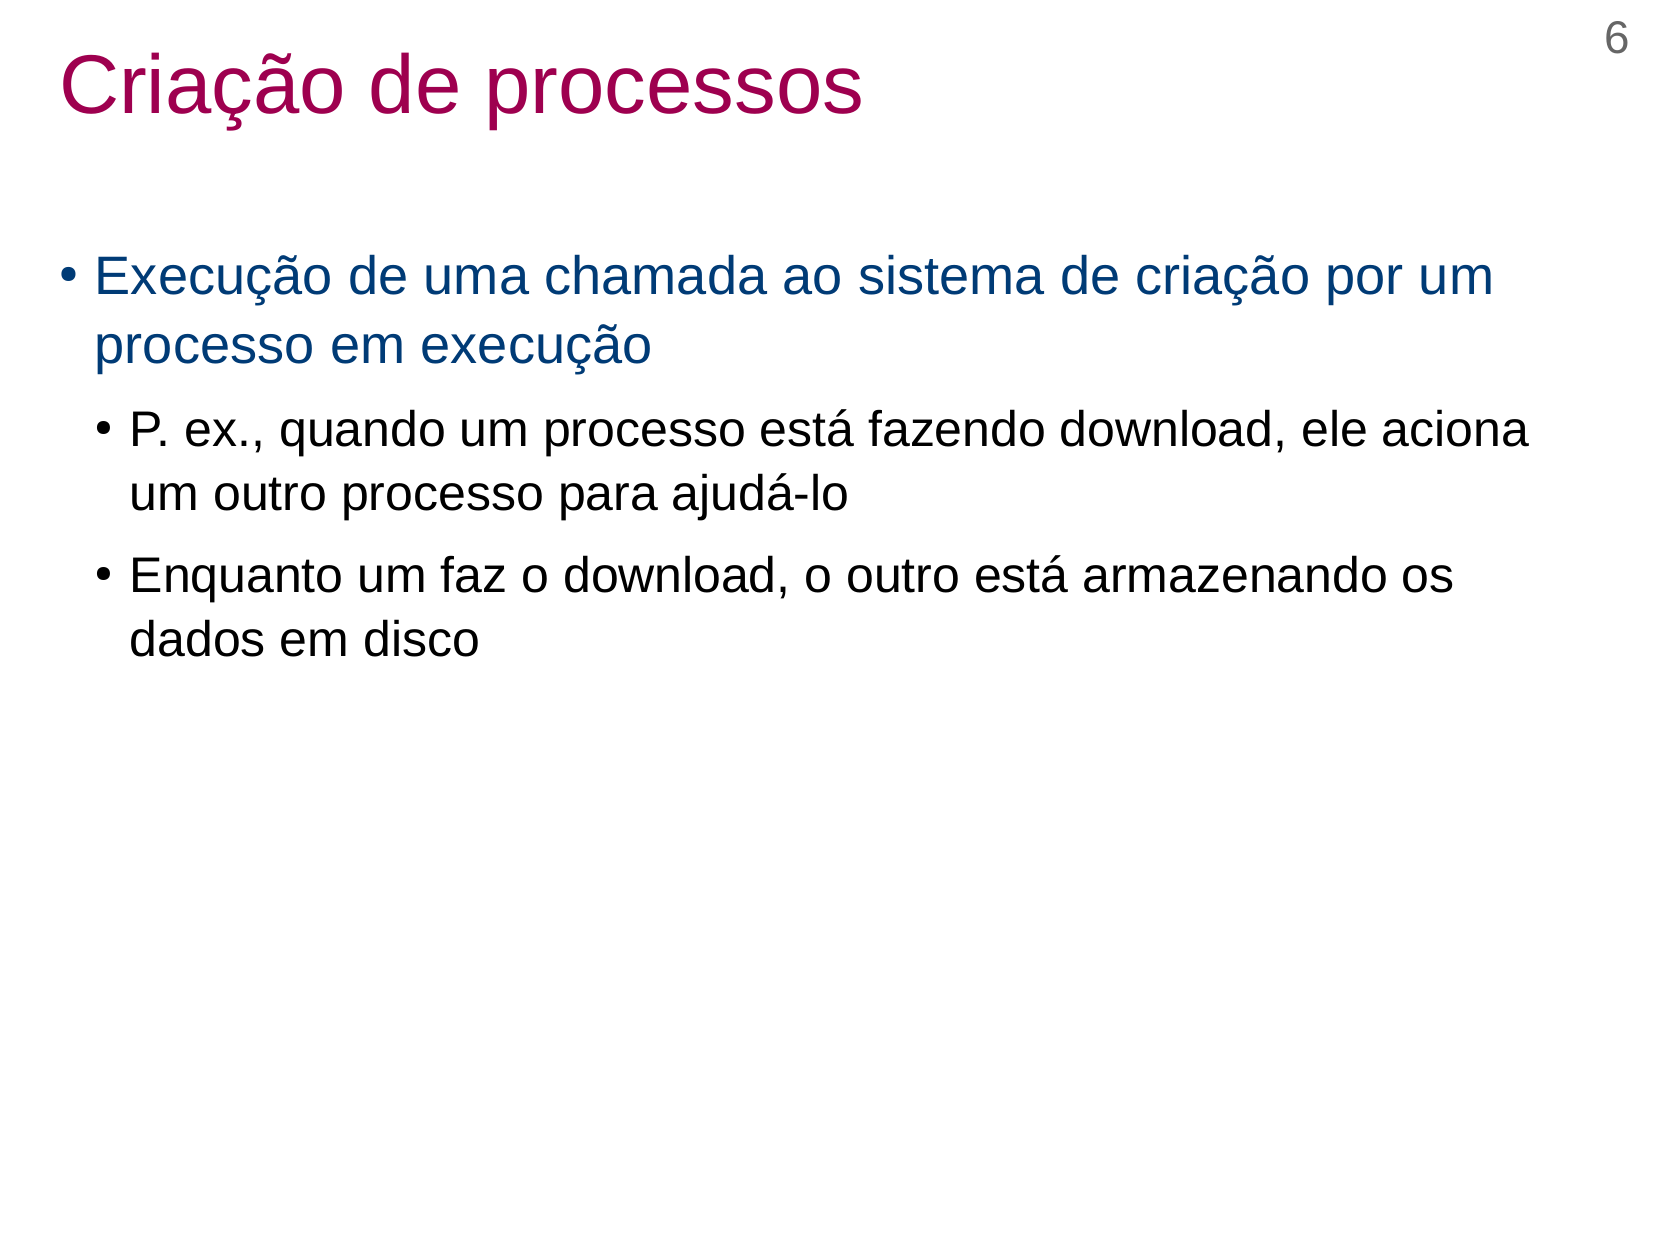

6
# Criação de processos
Execução de uma chamada ao sistema de criação por um processo em execução
P. ex., quando um processo está fazendo download, ele aciona um outro processo para ajudá-lo
Enquanto um faz o download, o outro está armazenando os dados em disco